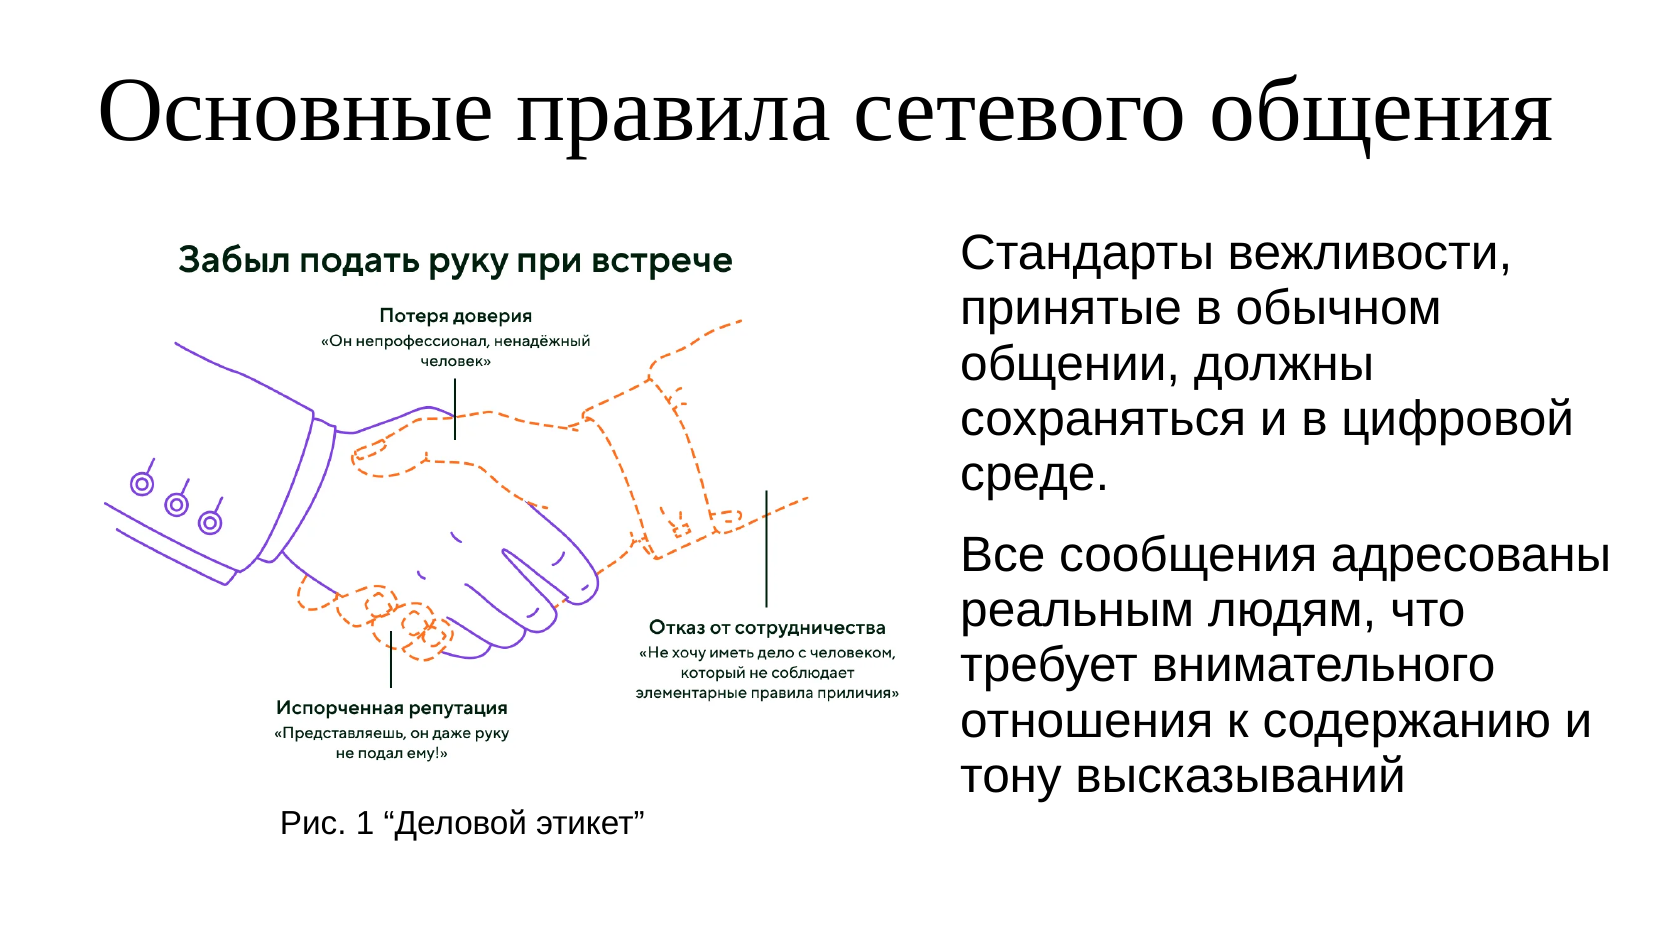

# Основные правила сетевого общения
Стандарты вежливости, принятые в обычном общении, должны сохраняться и в цифровой среде.
Все сообщения адресованы реальным людям, что требует внимательного отношения к содержанию и тону высказываний
Рис. 1 “Деловой этикет”